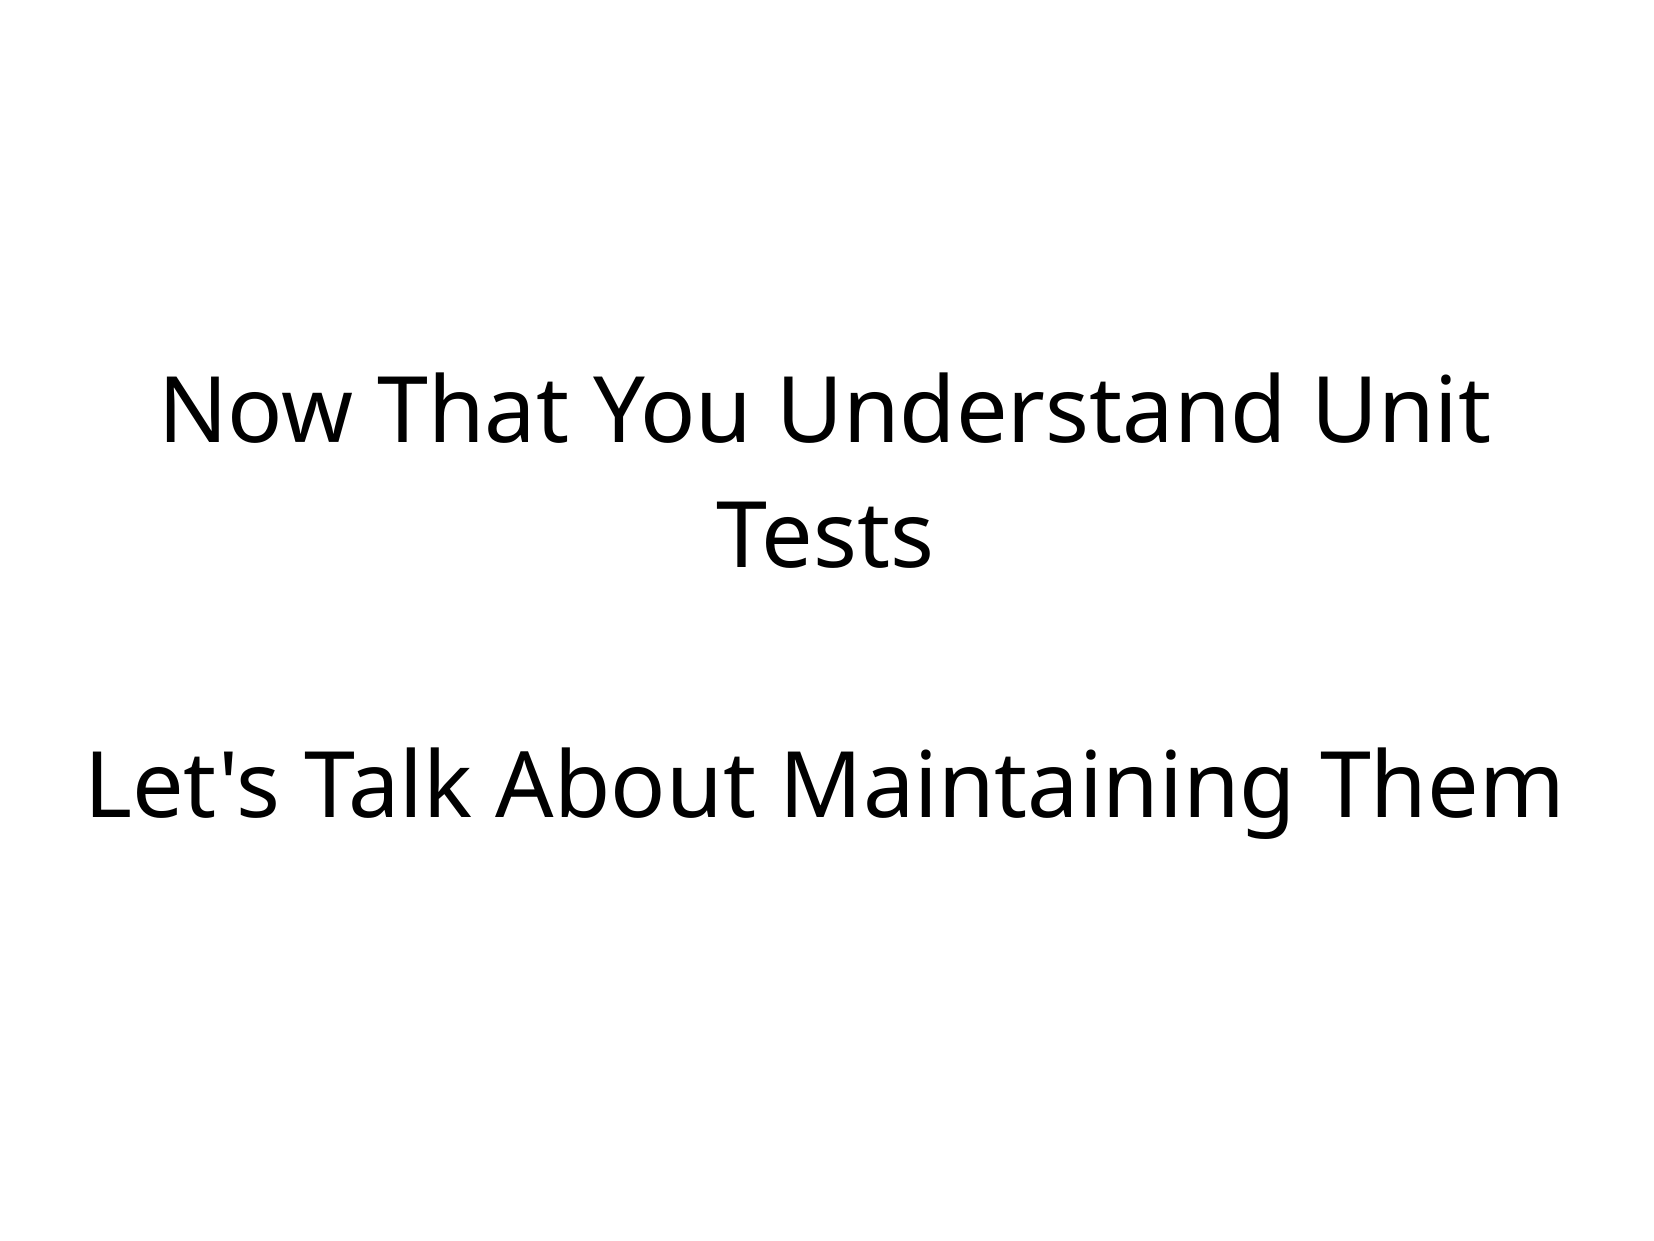

# Now That You Understand Unit Tests Let's Talk About Maintaining Them